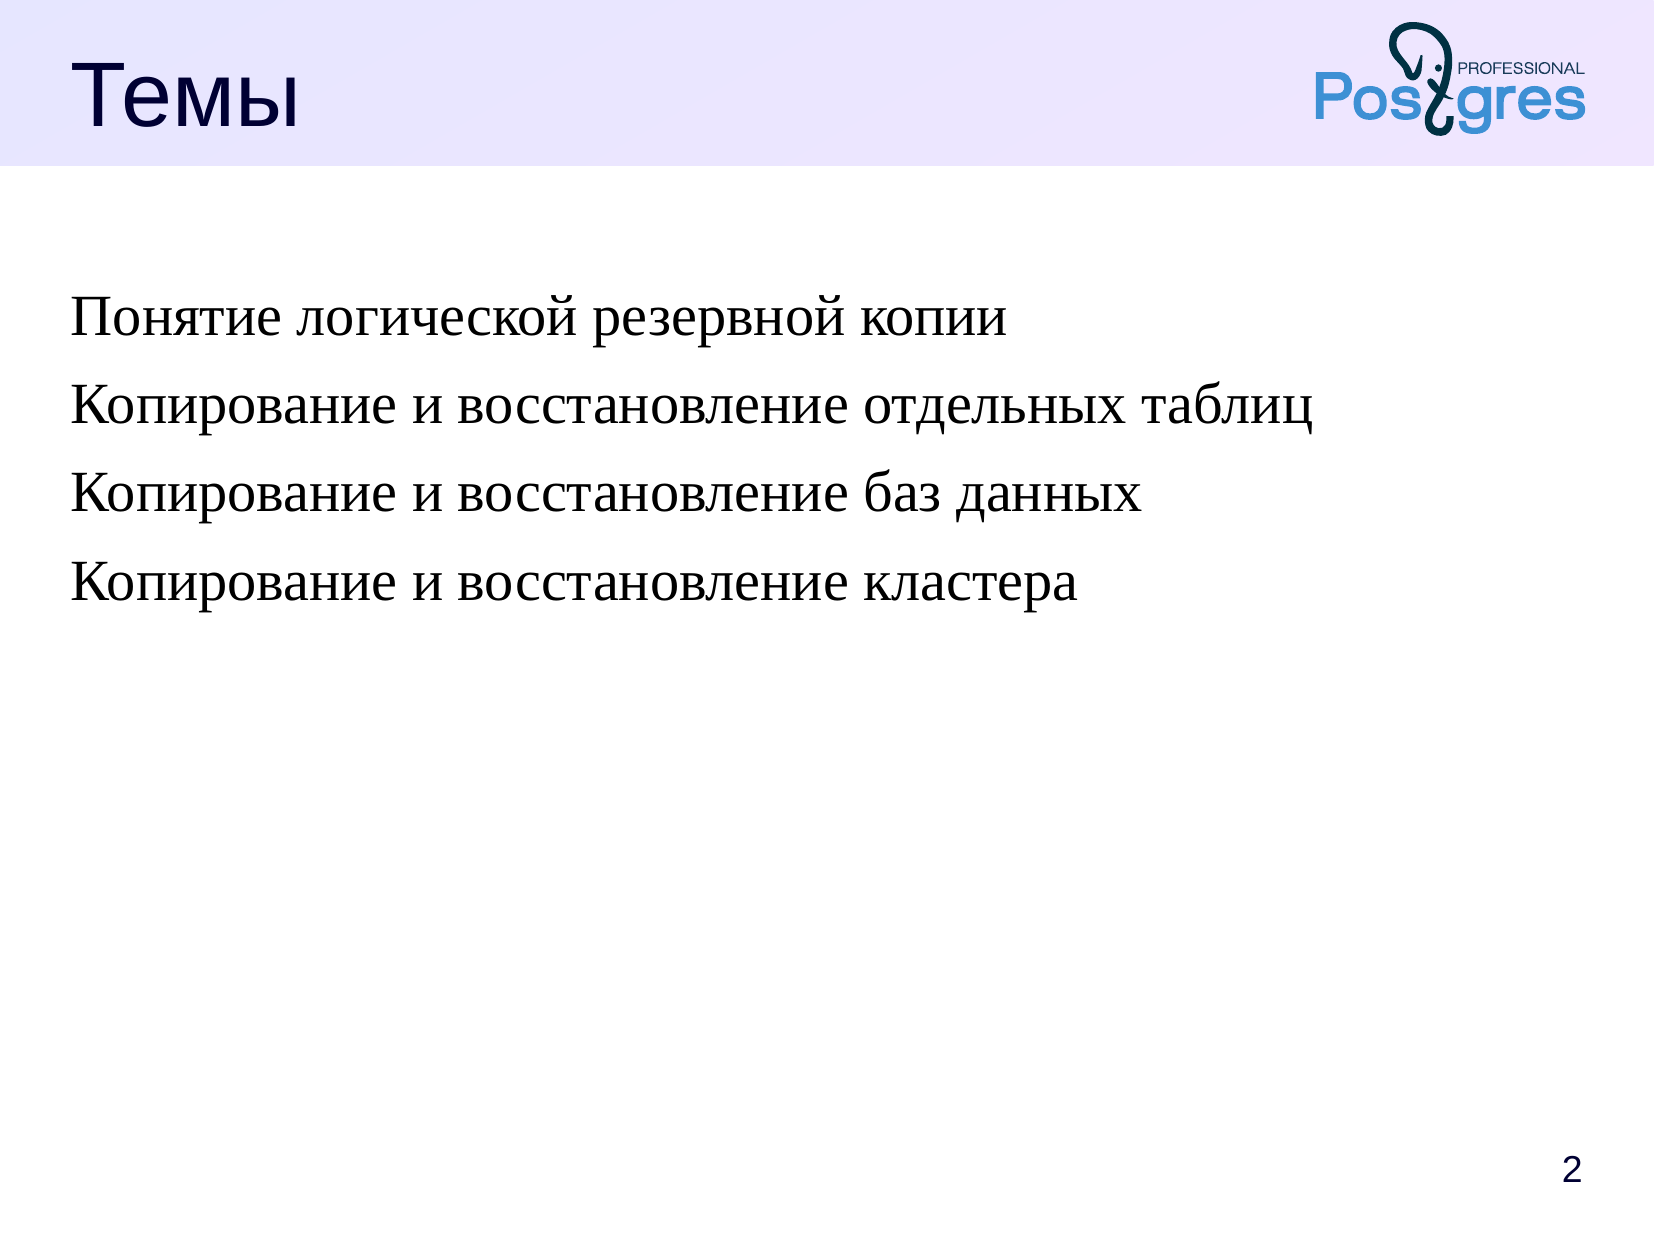

# Темы
Понятие логической резервной копии
Копирование и восстановление отдельных таблиц
Копирование и восстановление баз данных
Копирование и восстановление кластера